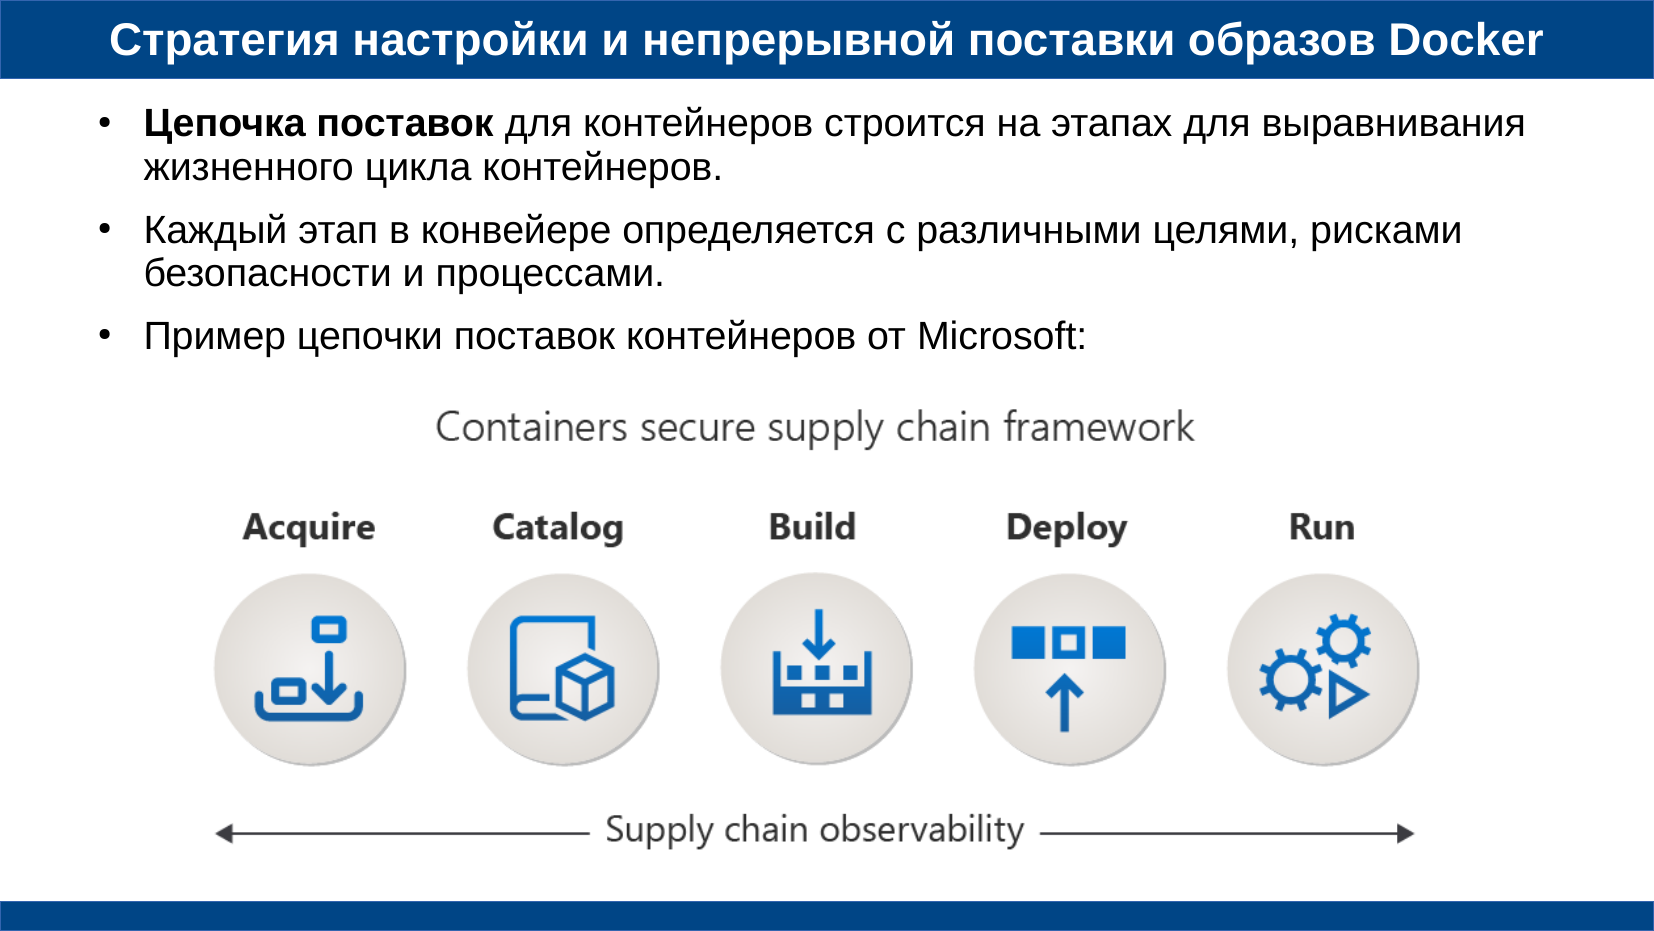

# Стратегия настройки и непрерывной поставки образов Docker
Цепочка поставок для контейнеров строится на этапах для выравнивания жизненного цикла контейнеров.
Каждый этап в конвейере определяется с различными целями, рисками безопасности и процессами.
Пример цепочки поставок контейнеров от Microsoft: